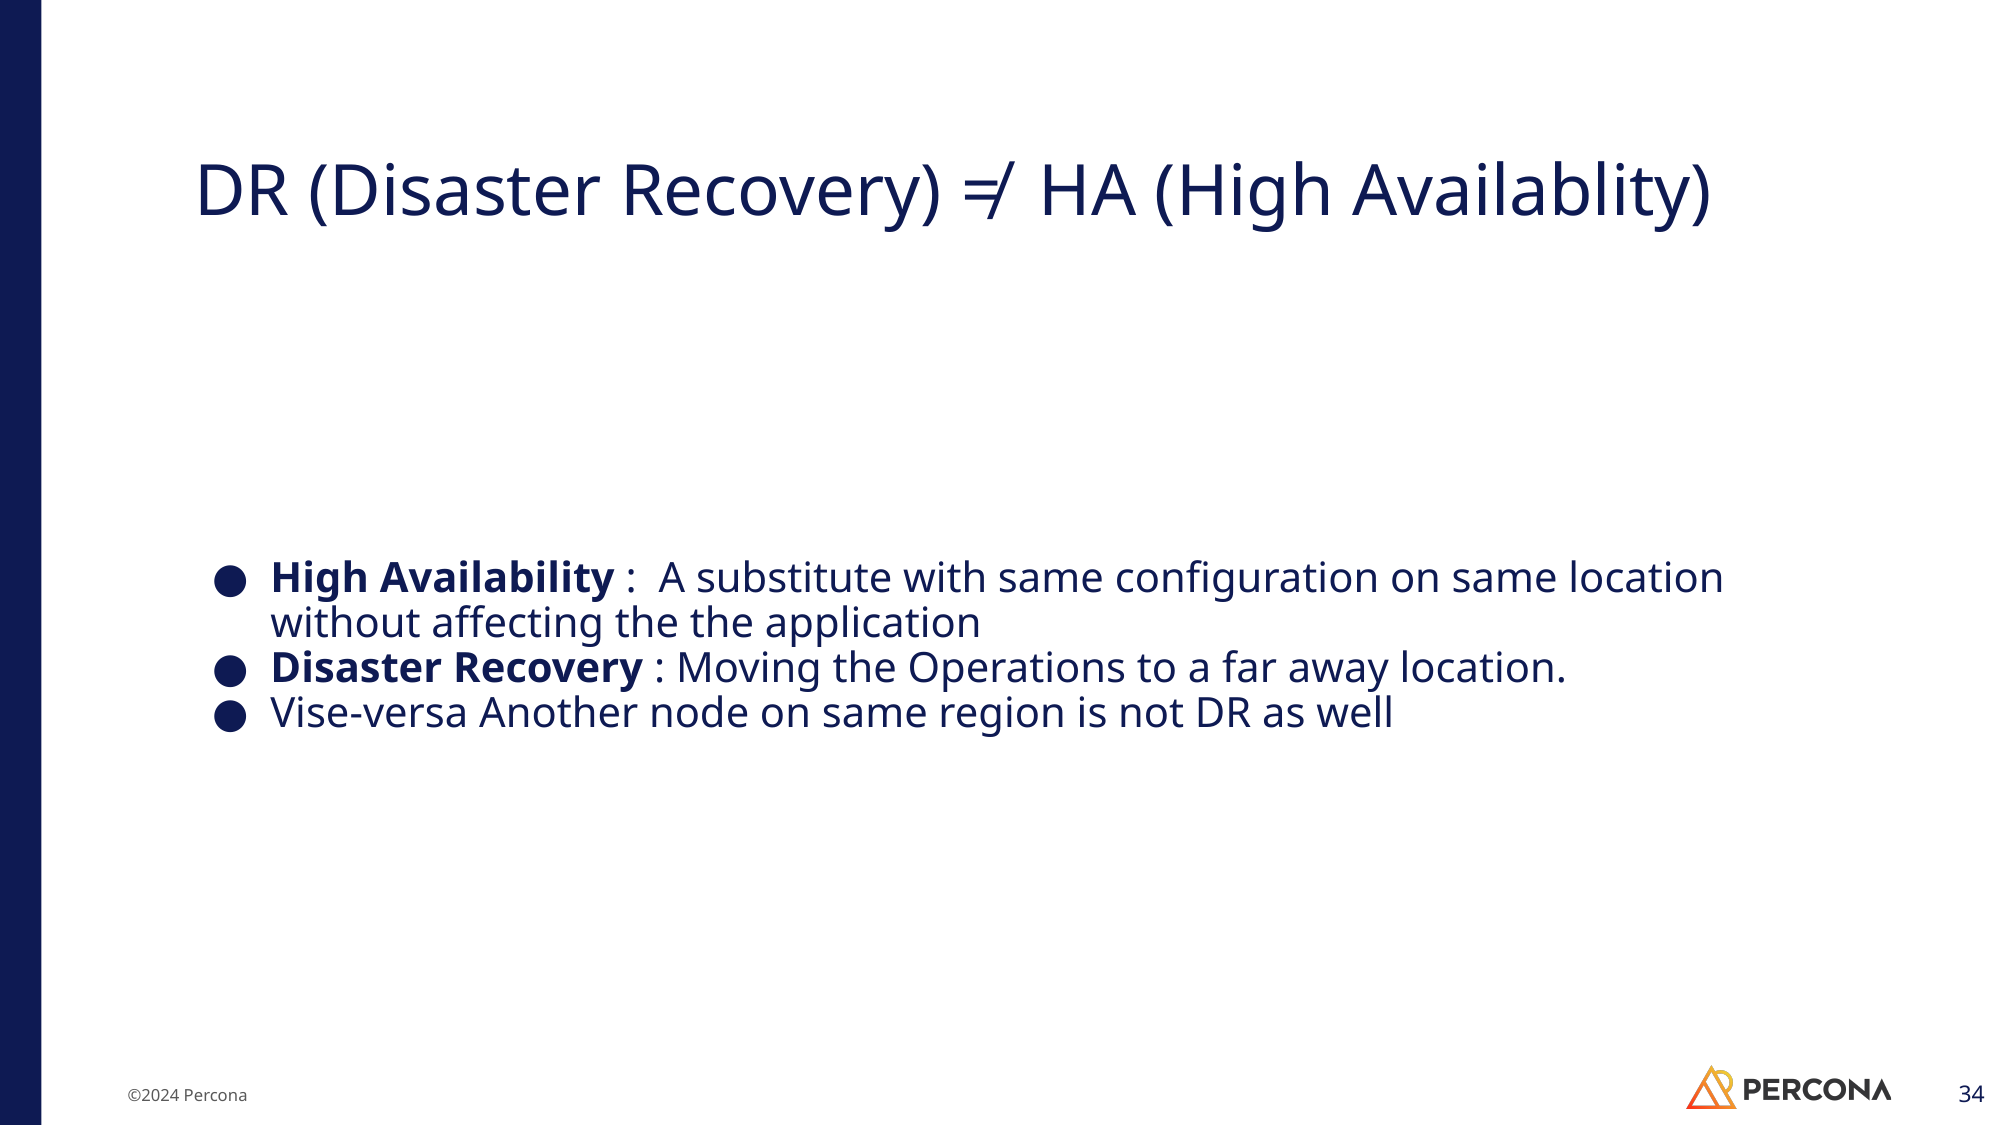

DR (Disaster Recovery) ≠ HA (High Availablity)
# High Availability : A substitute with same configuration on same location without affecting the the application
Disaster Recovery : Moving the Operations to a far away location.
Vise-versa Another node on same region is not DR as well